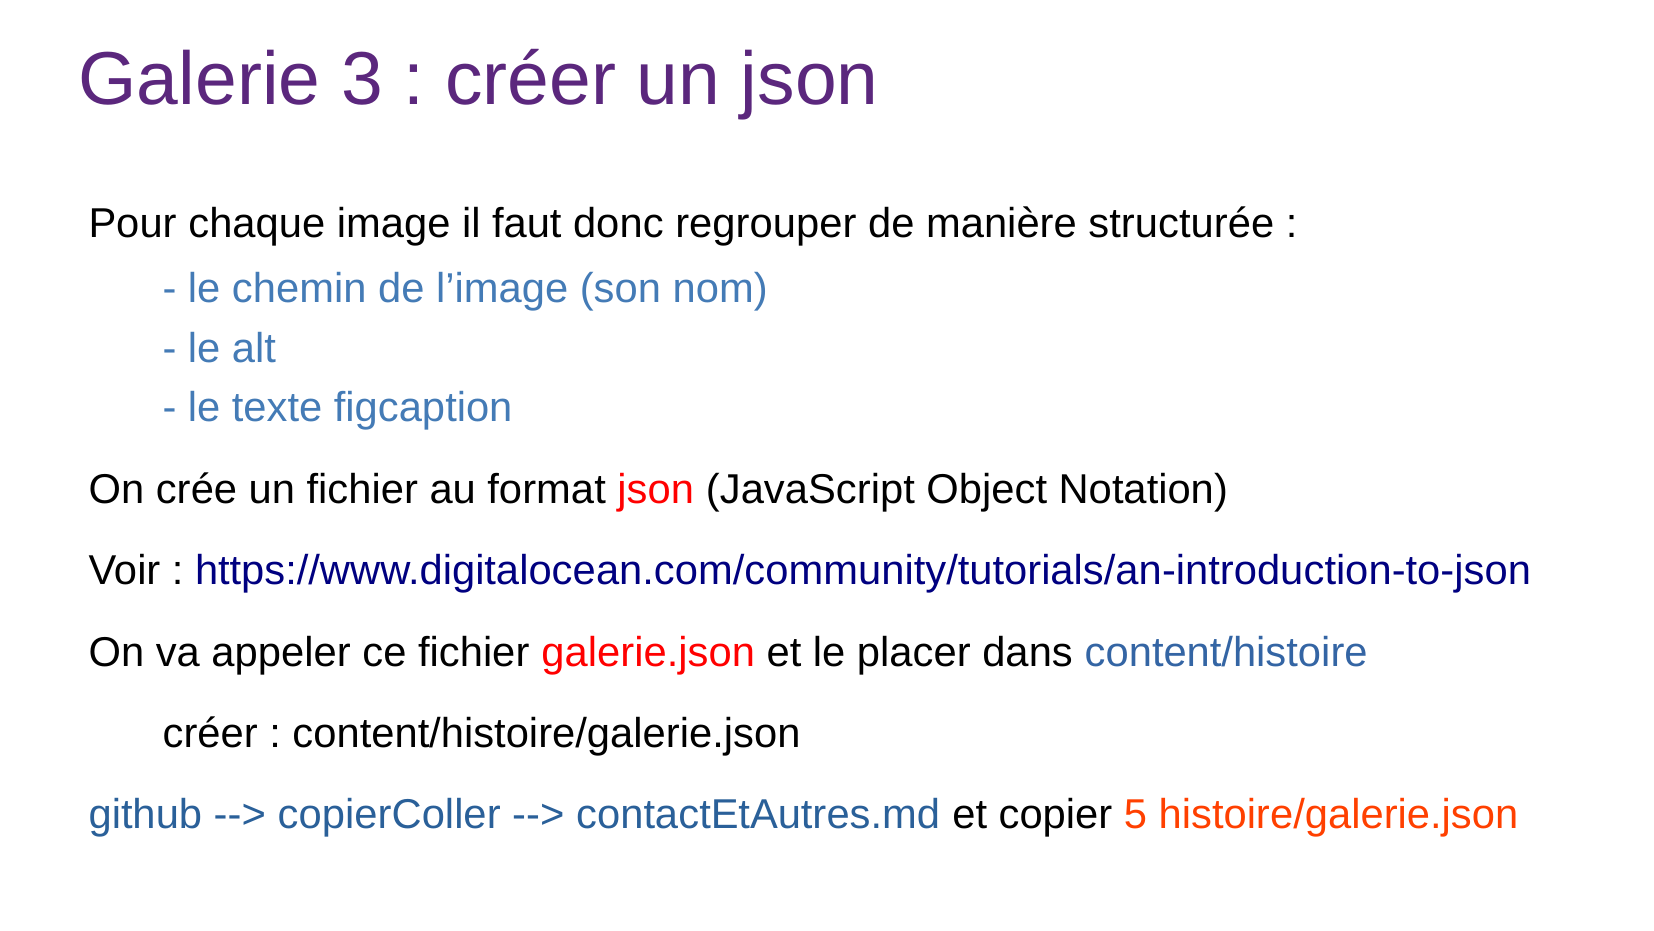

# Galerie 3 : créer un json
Pour chaque image il faut donc regrouper de manière structurée :
	- le chemin de l’image (son nom)
	- le alt
	- le texte figcaption
On crée un fichier au format json (JavaScript Object Notation)
Voir : https://www.digitalocean.com/community/tutorials/an-introduction-to-json
On va appeler ce fichier galerie.json et le placer dans content/histoire
	créer : content/histoire/galerie.json
github --> copierColler --> contactEtAutres.md et copier 5 histoire/galerie.json